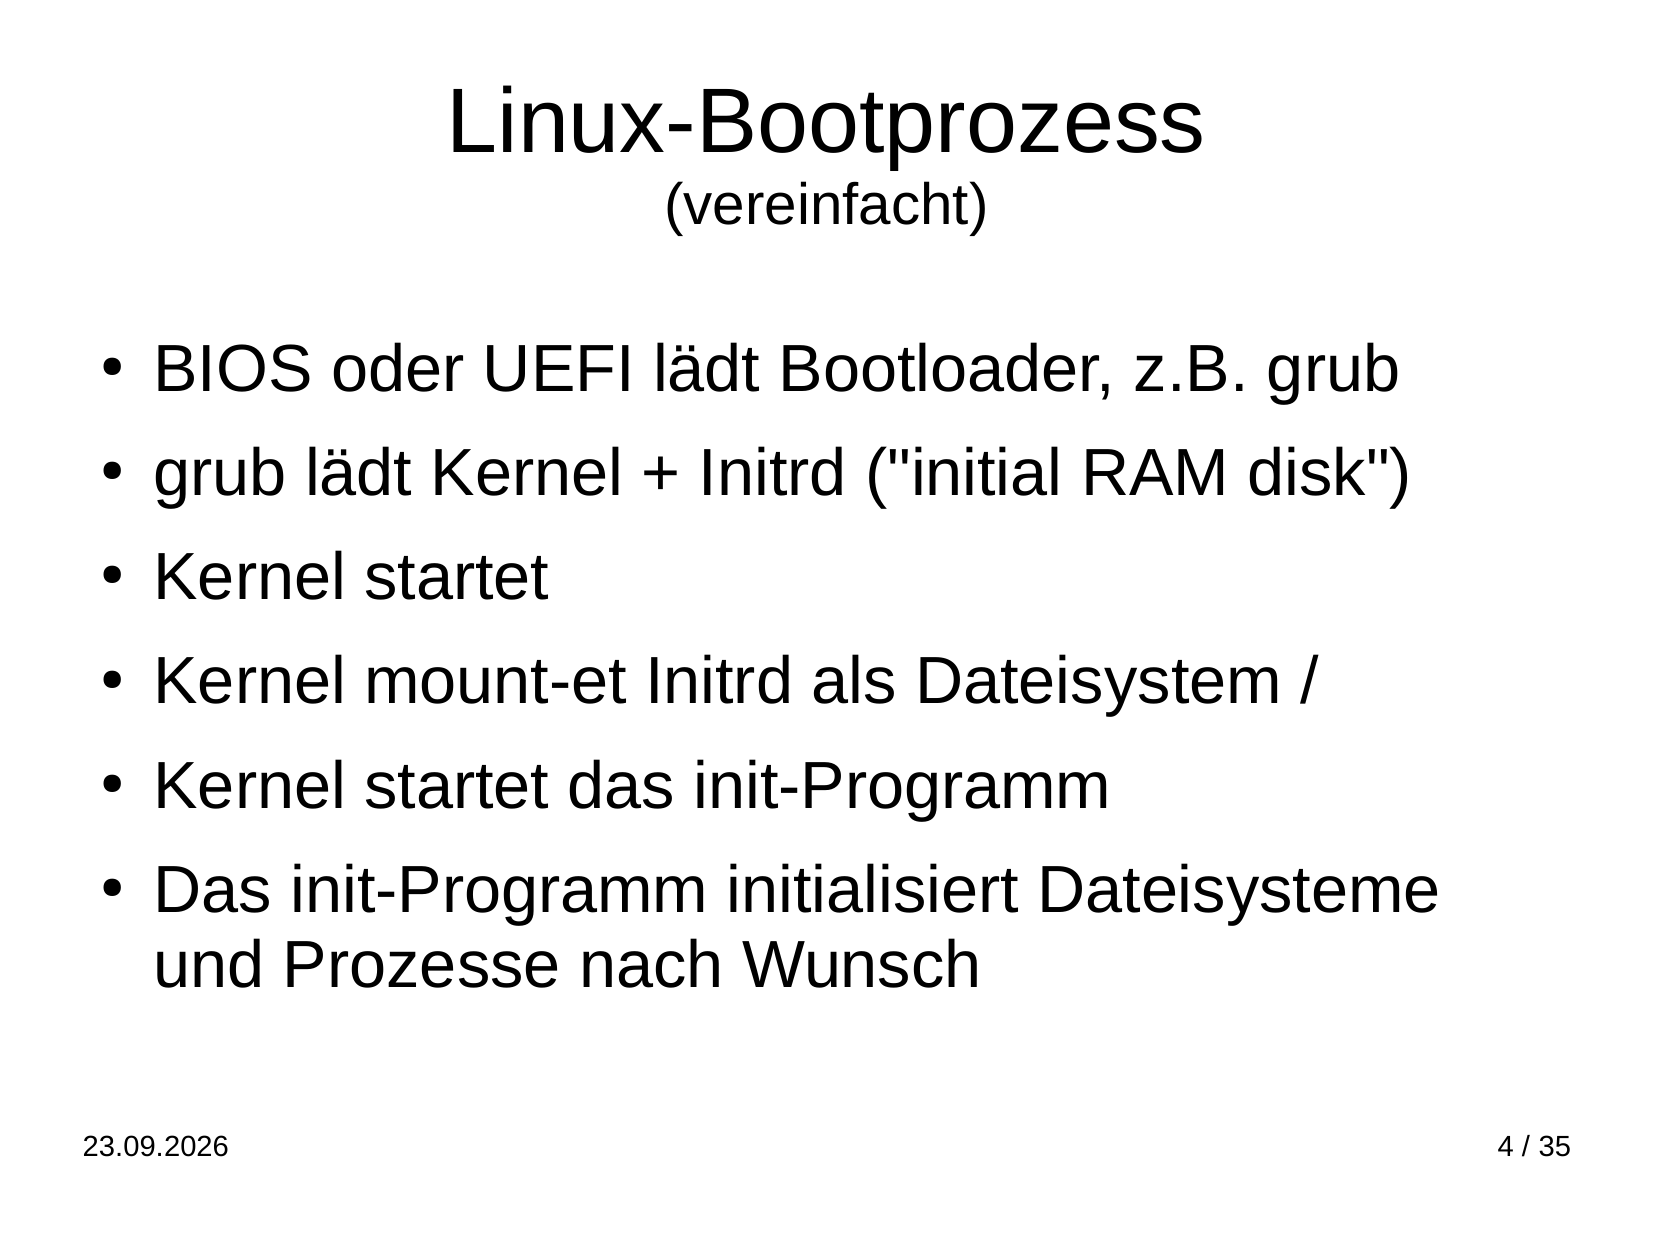

# Linux-Bootprozess (vereinfacht)
BIOS oder UEFI lädt Bootloader, z.B. grub
grub lädt Kernel + Initrd ("initial RAM disk")
Kernel startet
Kernel mount-et Initrd als Dateisystem /
Kernel startet das init-Programm
Das init-Programm initialisiert Dateisysteme
und Prozesse nach Wunsch